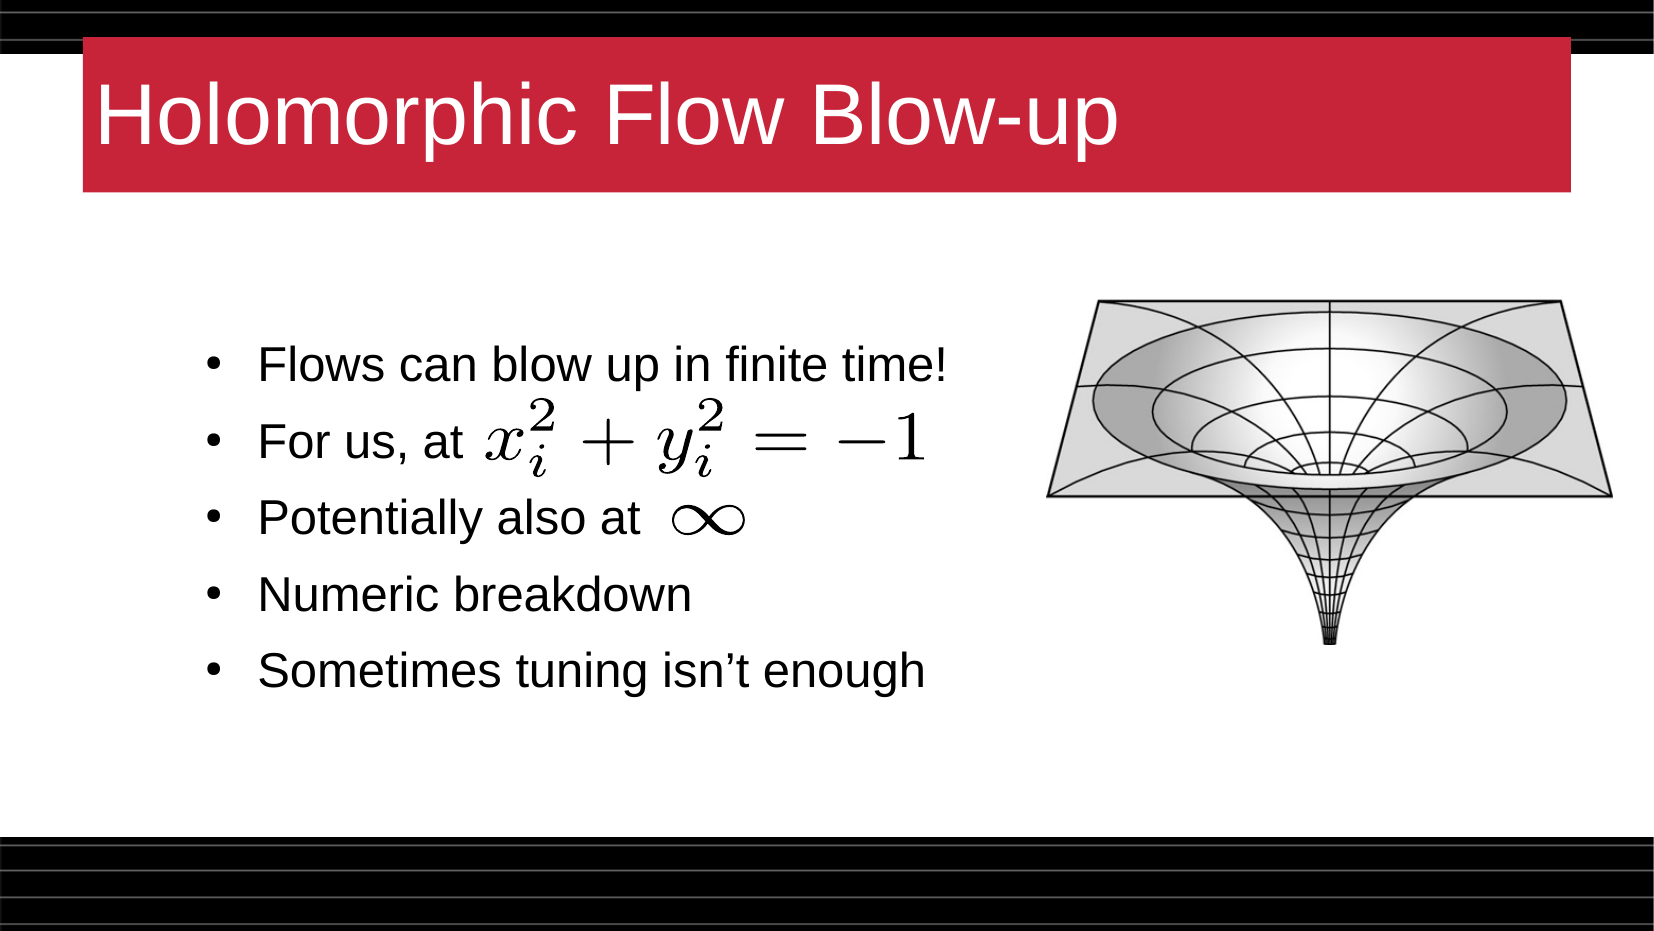

Holomorphic Flow Blow-up
# Flows can blow up in finite time!
For us, at
Potentially also at
Numeric breakdown
Sometimes tuning isn’t enough